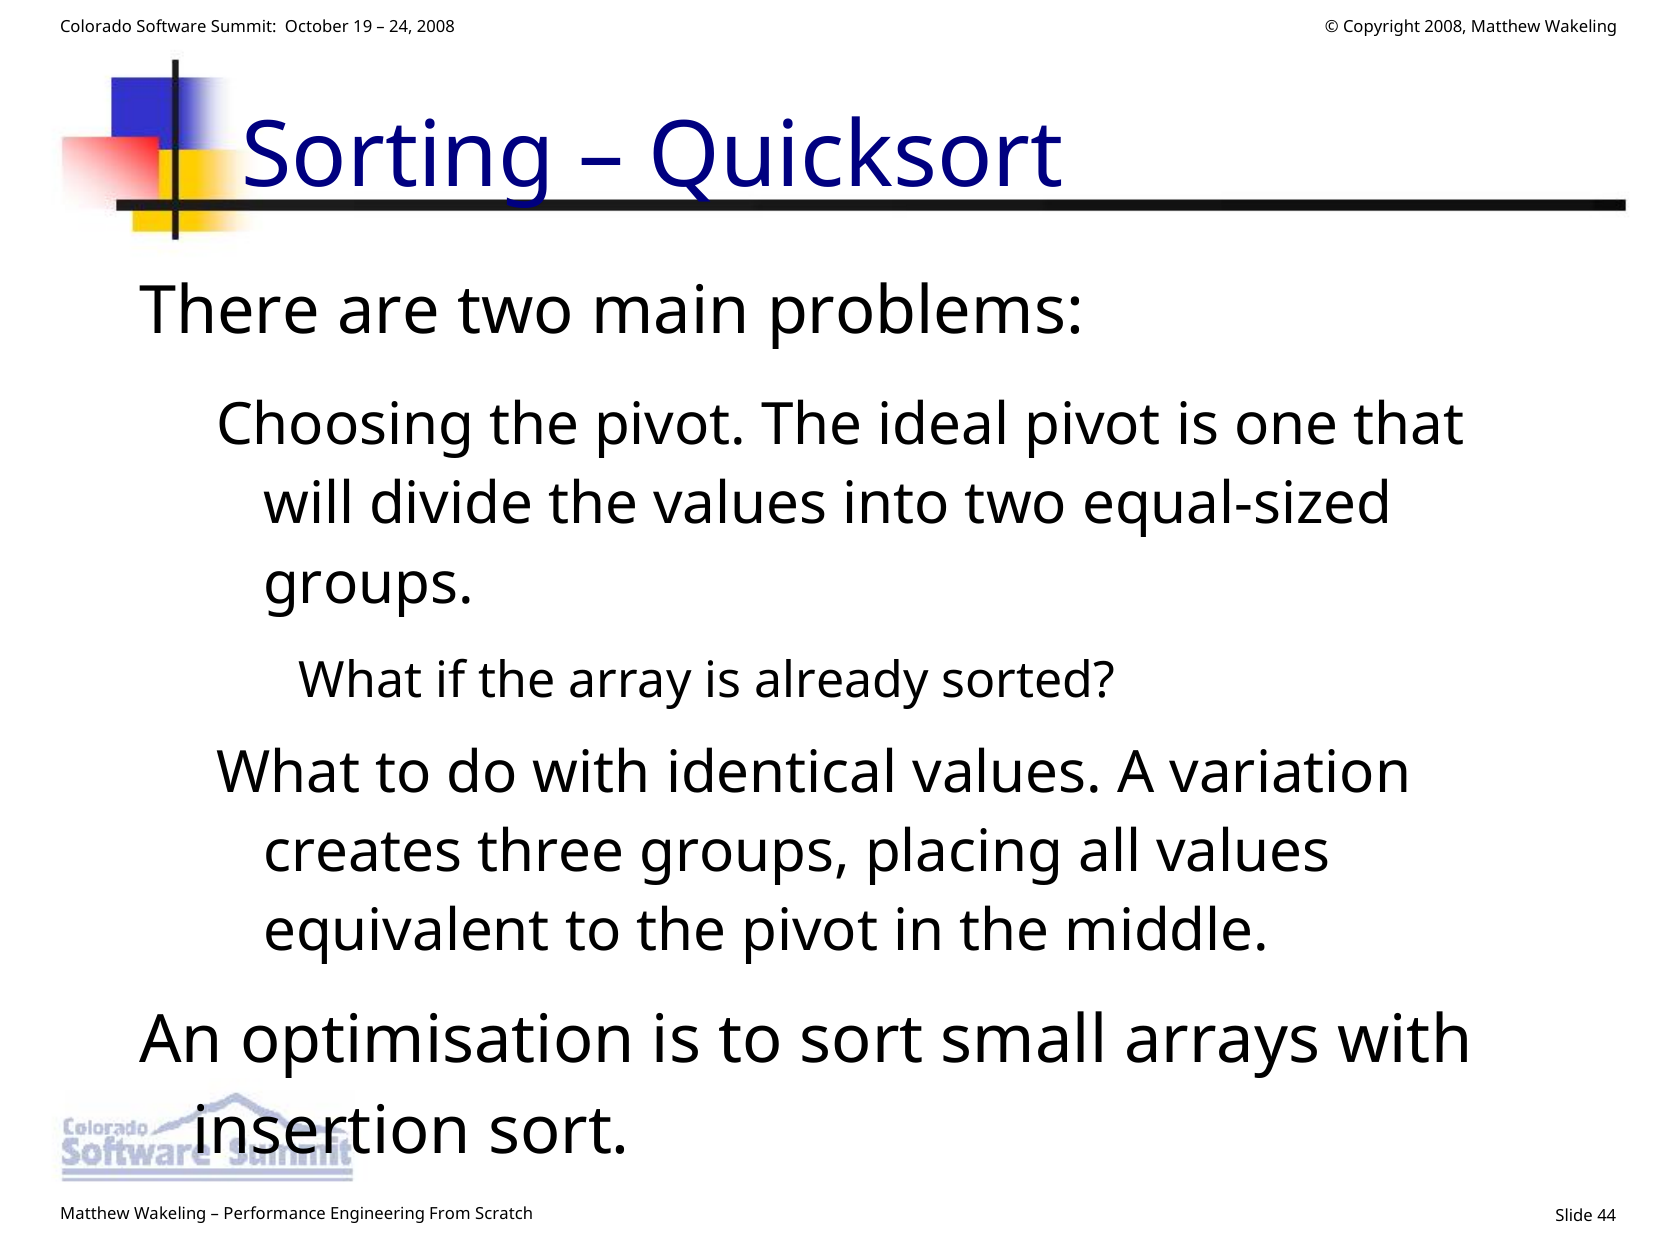

# Sorting – Quicksort
There are two main problems:
Choosing the pivot. The ideal pivot is one that will divide the values into two equal-sized groups.
What if the array is already sorted?
What to do with identical values. A variation creates three groups, placing all values equivalent to the pivot in the middle.
An optimisation is to sort small arrays with insertion sort.